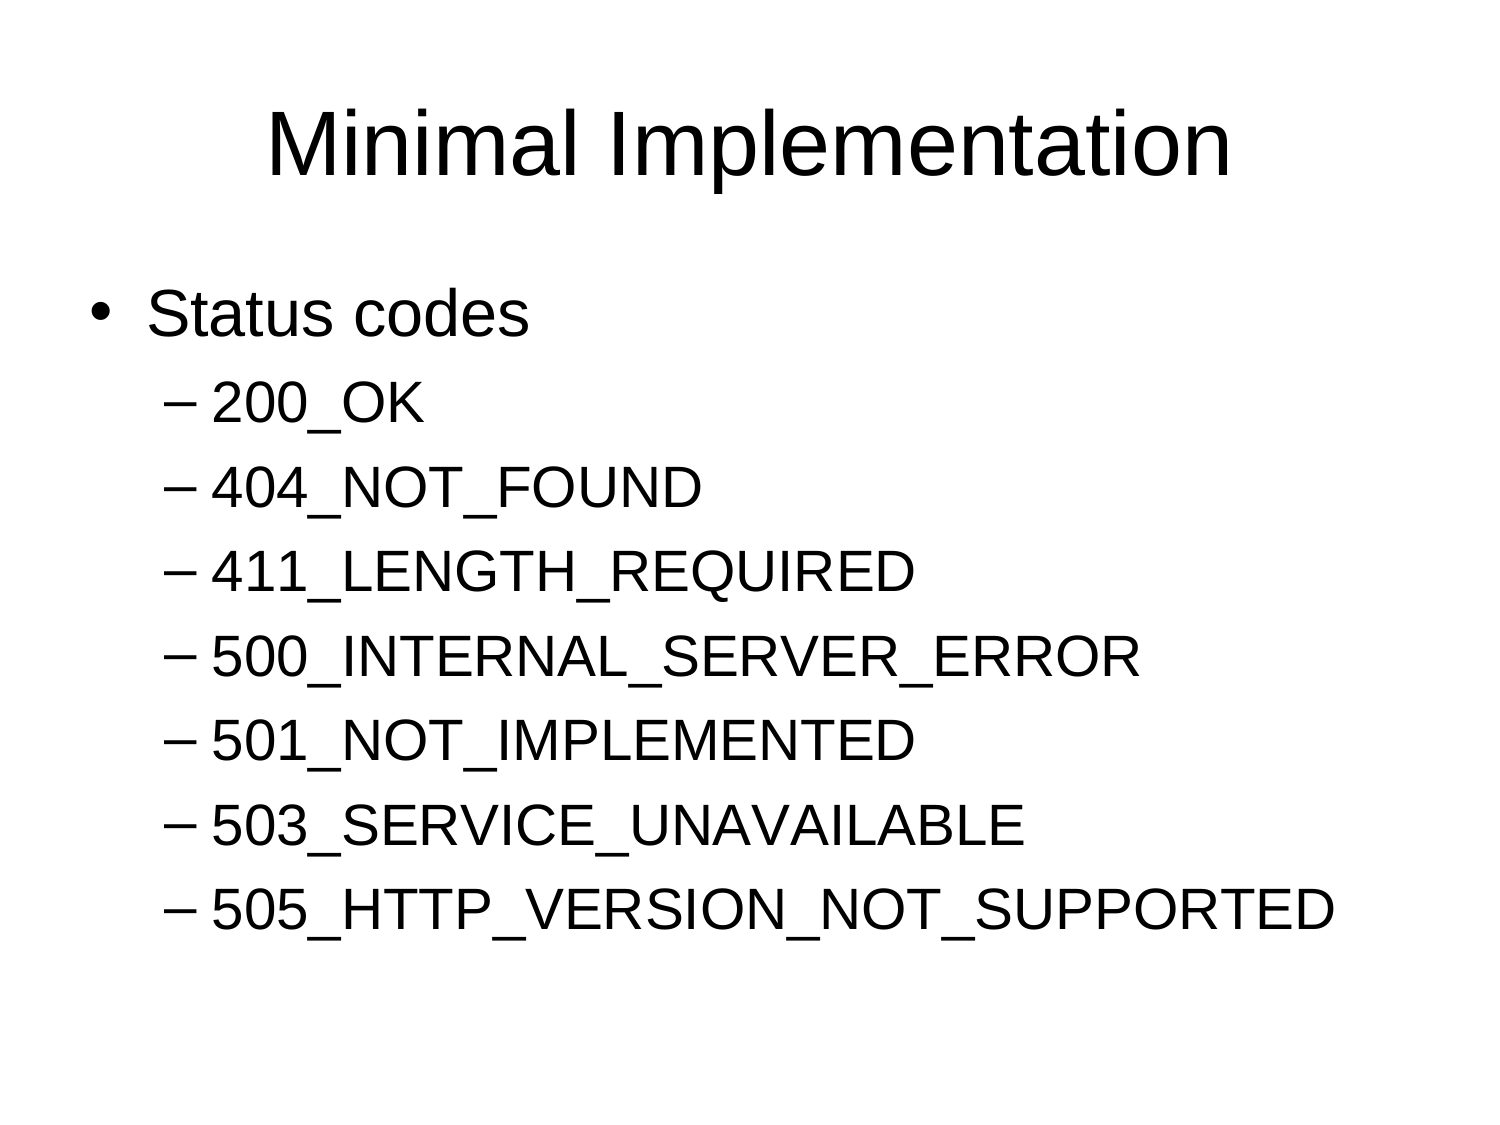

# Minimal Implementation
Status codes
200_OK
404_NOT_FOUND
411_LENGTH_REQUIRED
500_INTERNAL_SERVER_ERROR
501_NOT_IMPLEMENTED
503_SERVICE_UNAVAILABLE
505_HTTP_VERSION_NOT_SUPPORTED